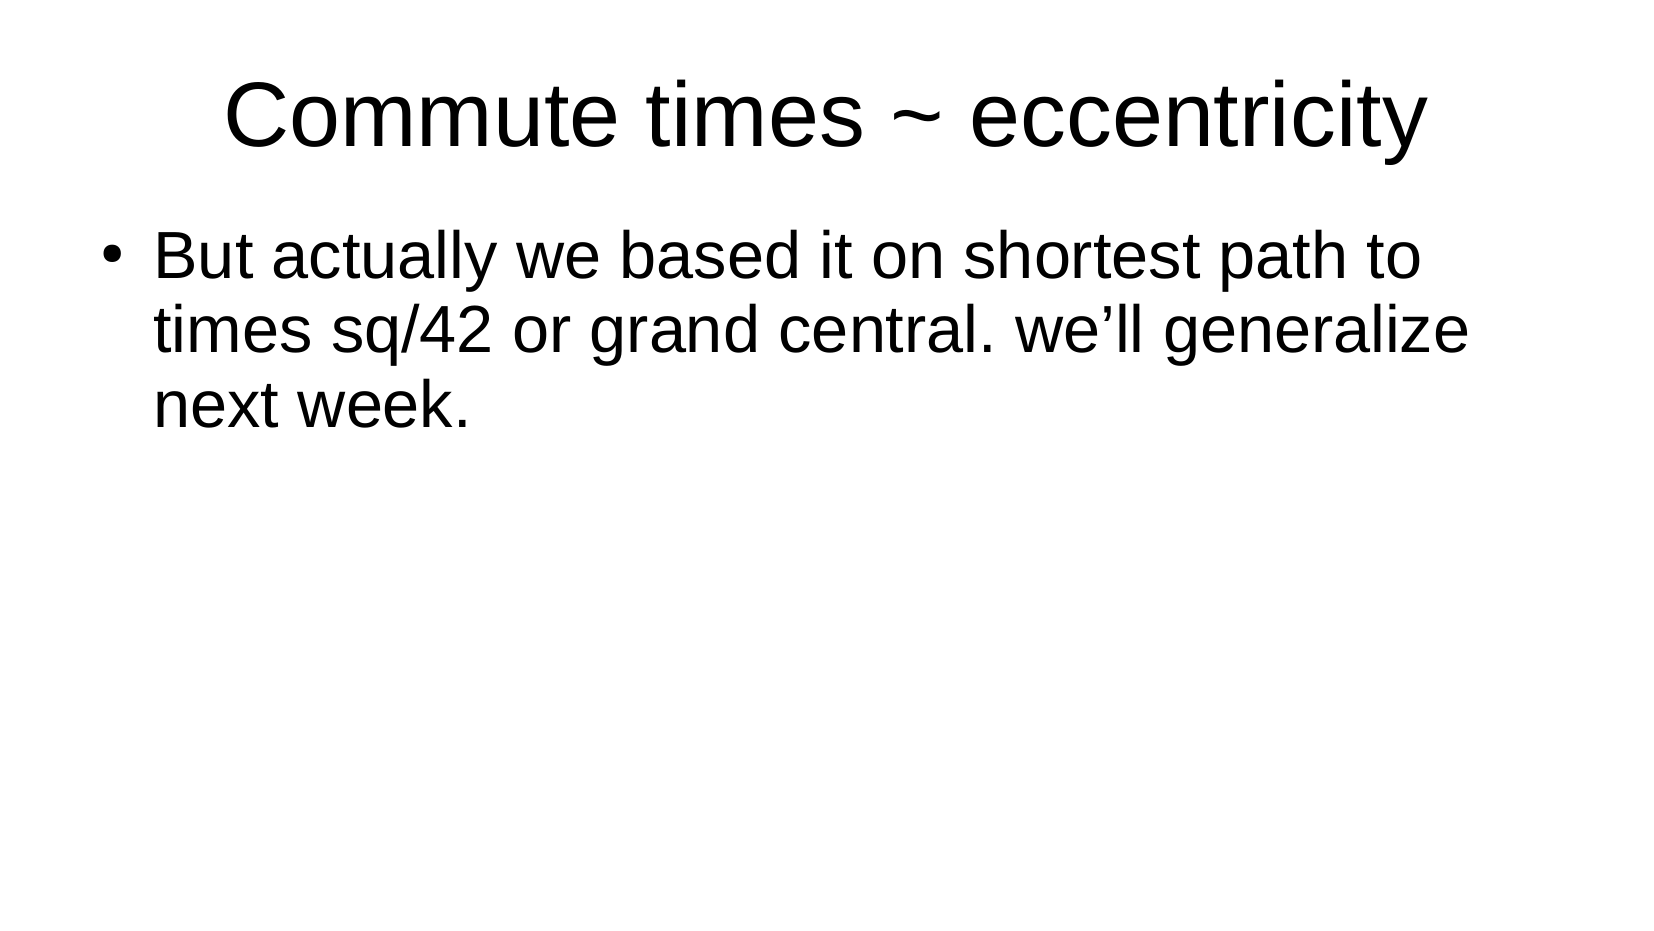

# Commute times ~ eccentricity
But actually we based it on shortest path to times sq/42 or grand central. we’ll generalize next week.